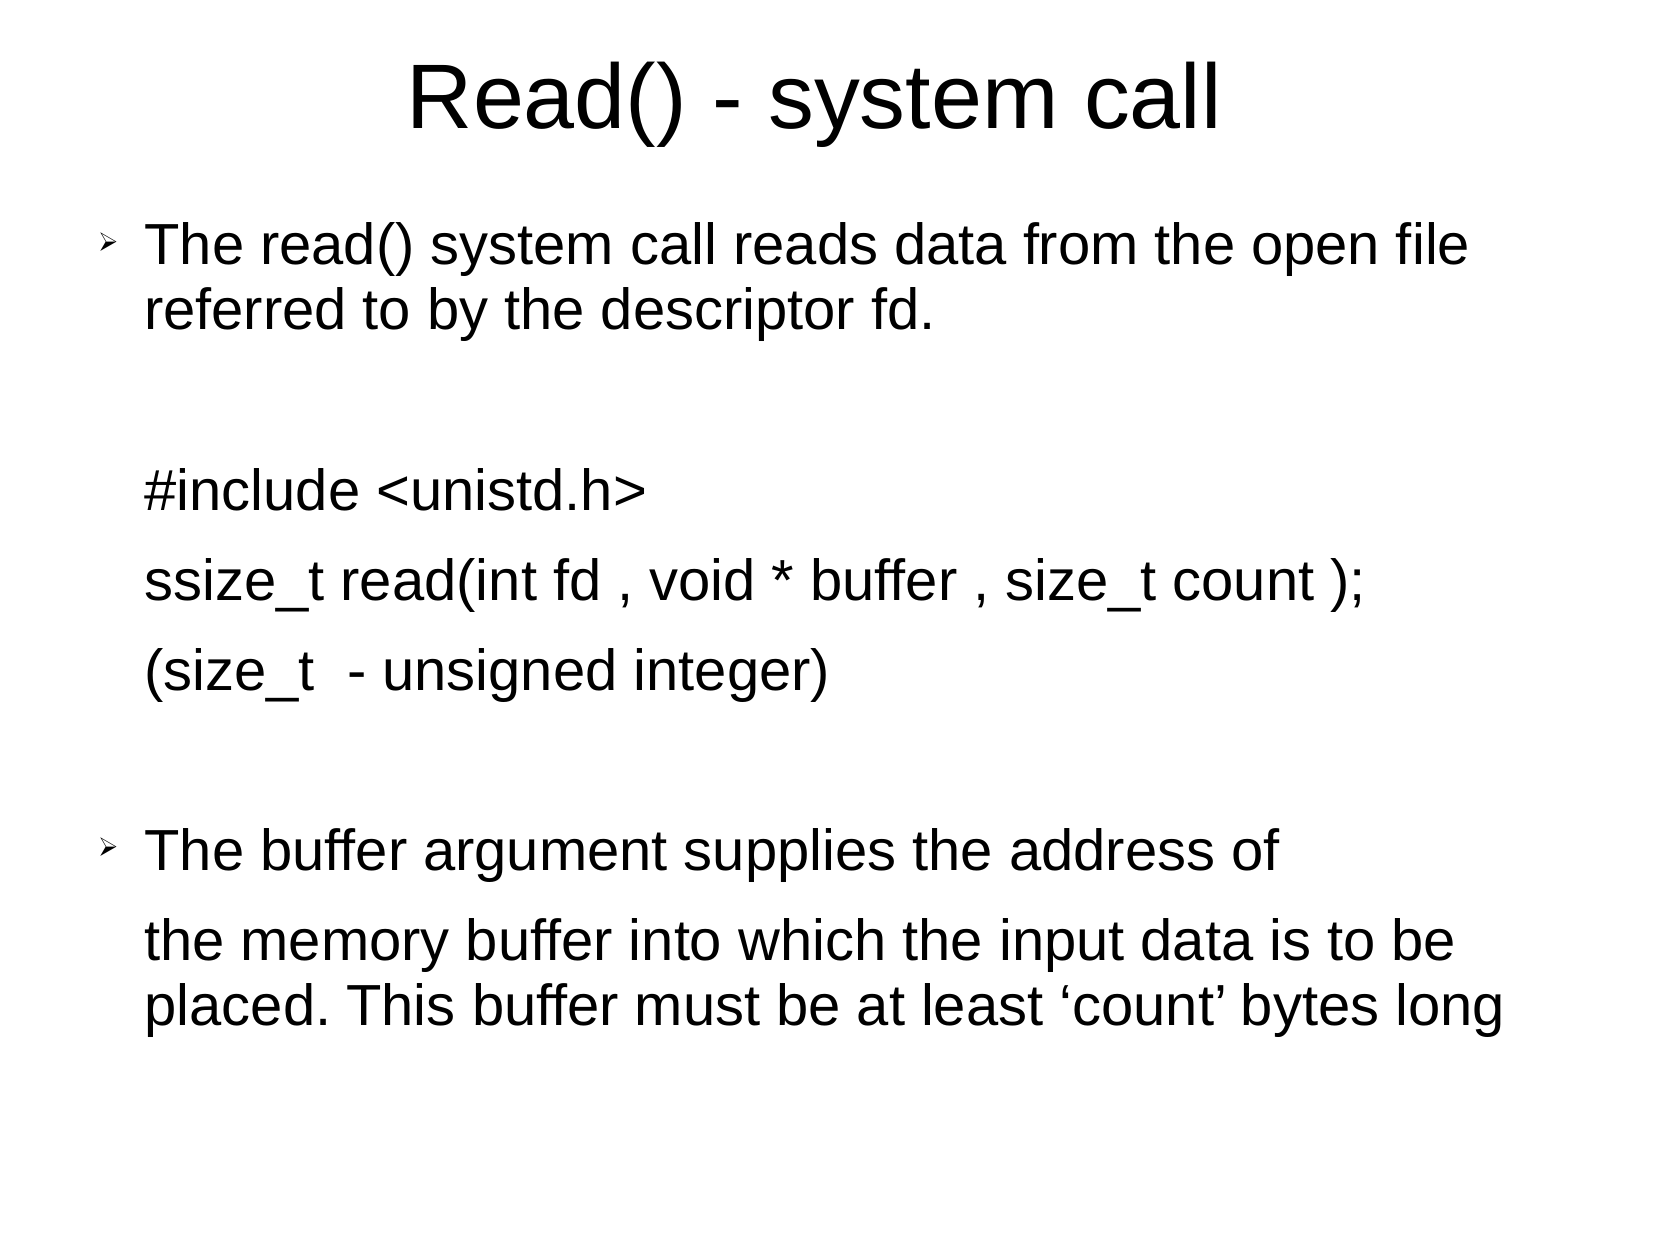

# Read() - system call
The read() system call reads data from the open file referred to by the descriptor fd.
#include <unistd.h>
ssize_t read(int fd , void * buffer , size_t count );
(size_t - unsigned integer)
The buffer argument supplies the address of
the memory buffer into which the input data is to be placed. This buffer must be at least ‘count’ bytes long